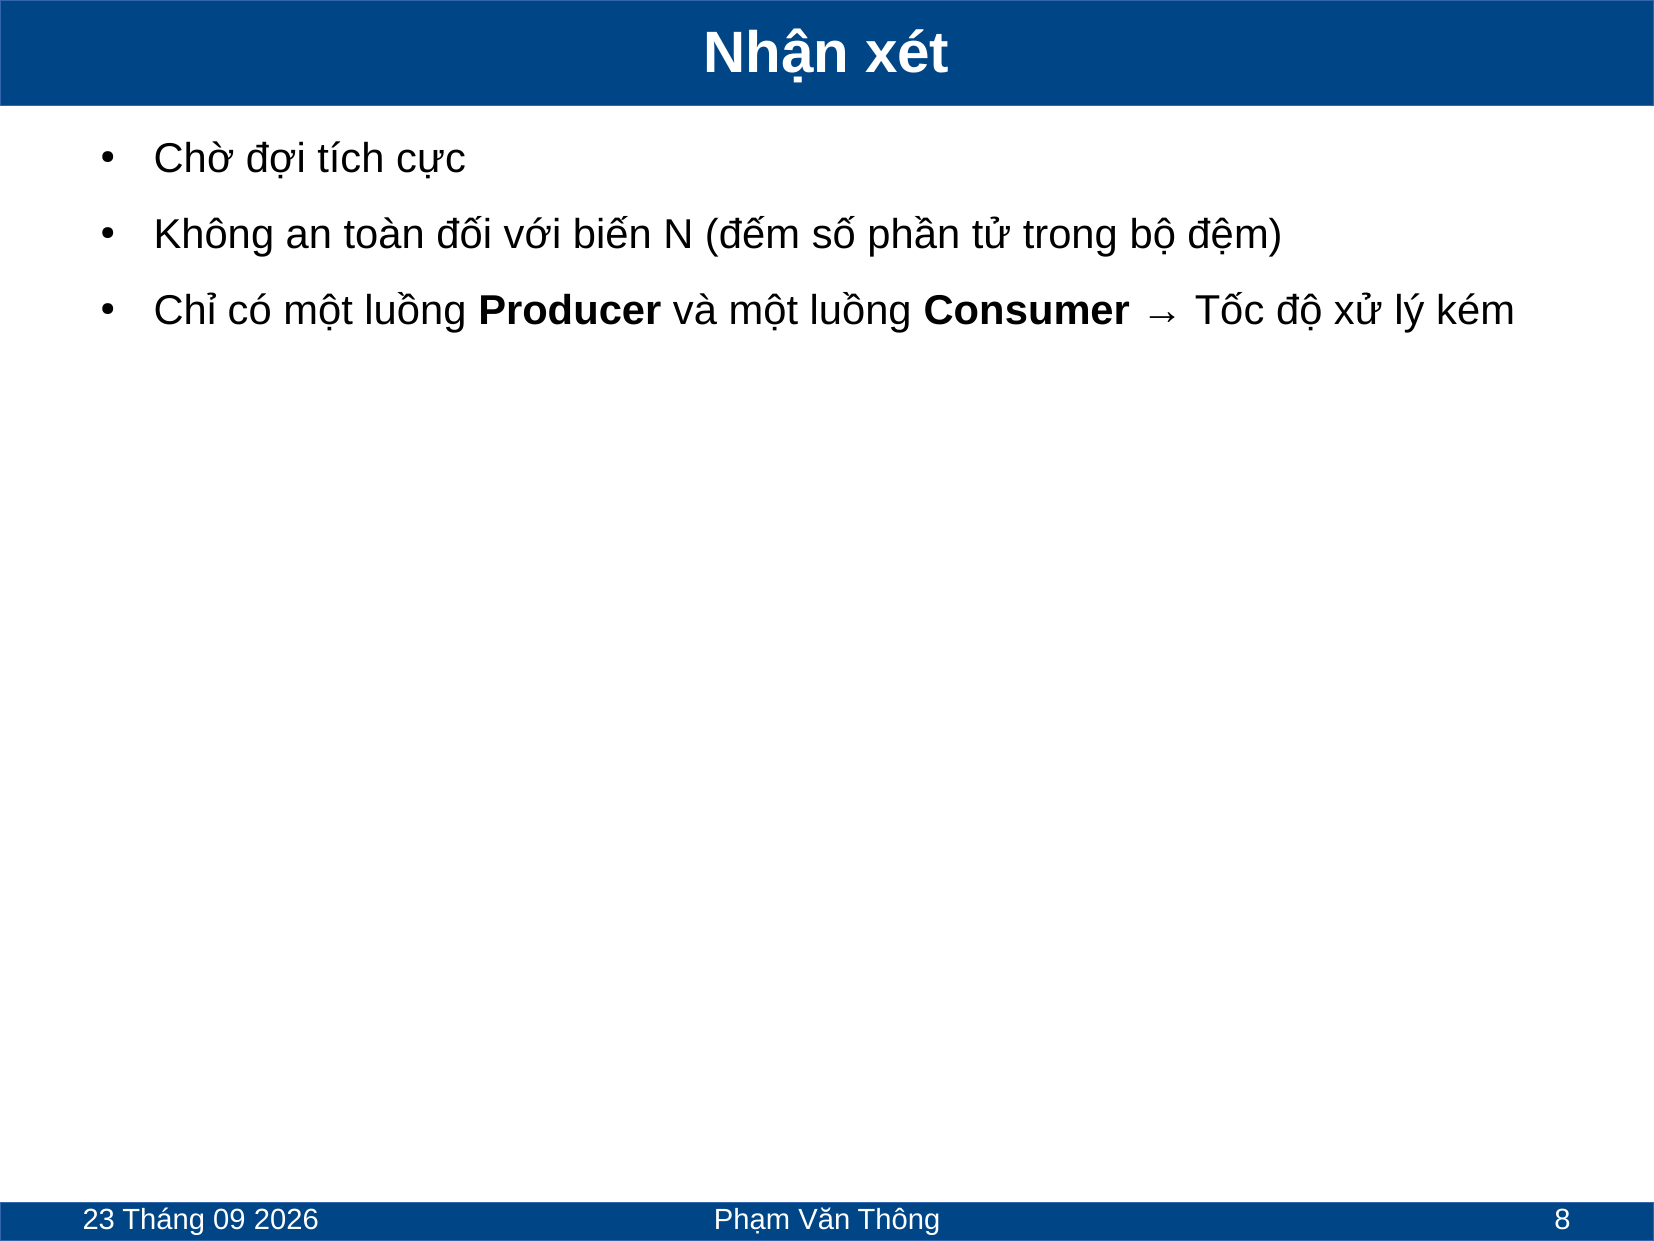

# Nhận xét
Chờ đợi tích cực
Không an toàn đối với biến N (đếm số phần tử trong bộ đệm)
Chỉ có một luồng Producer và một luồng Consumer → Tốc độ xử lý kém
Phạm Văn Thông
8